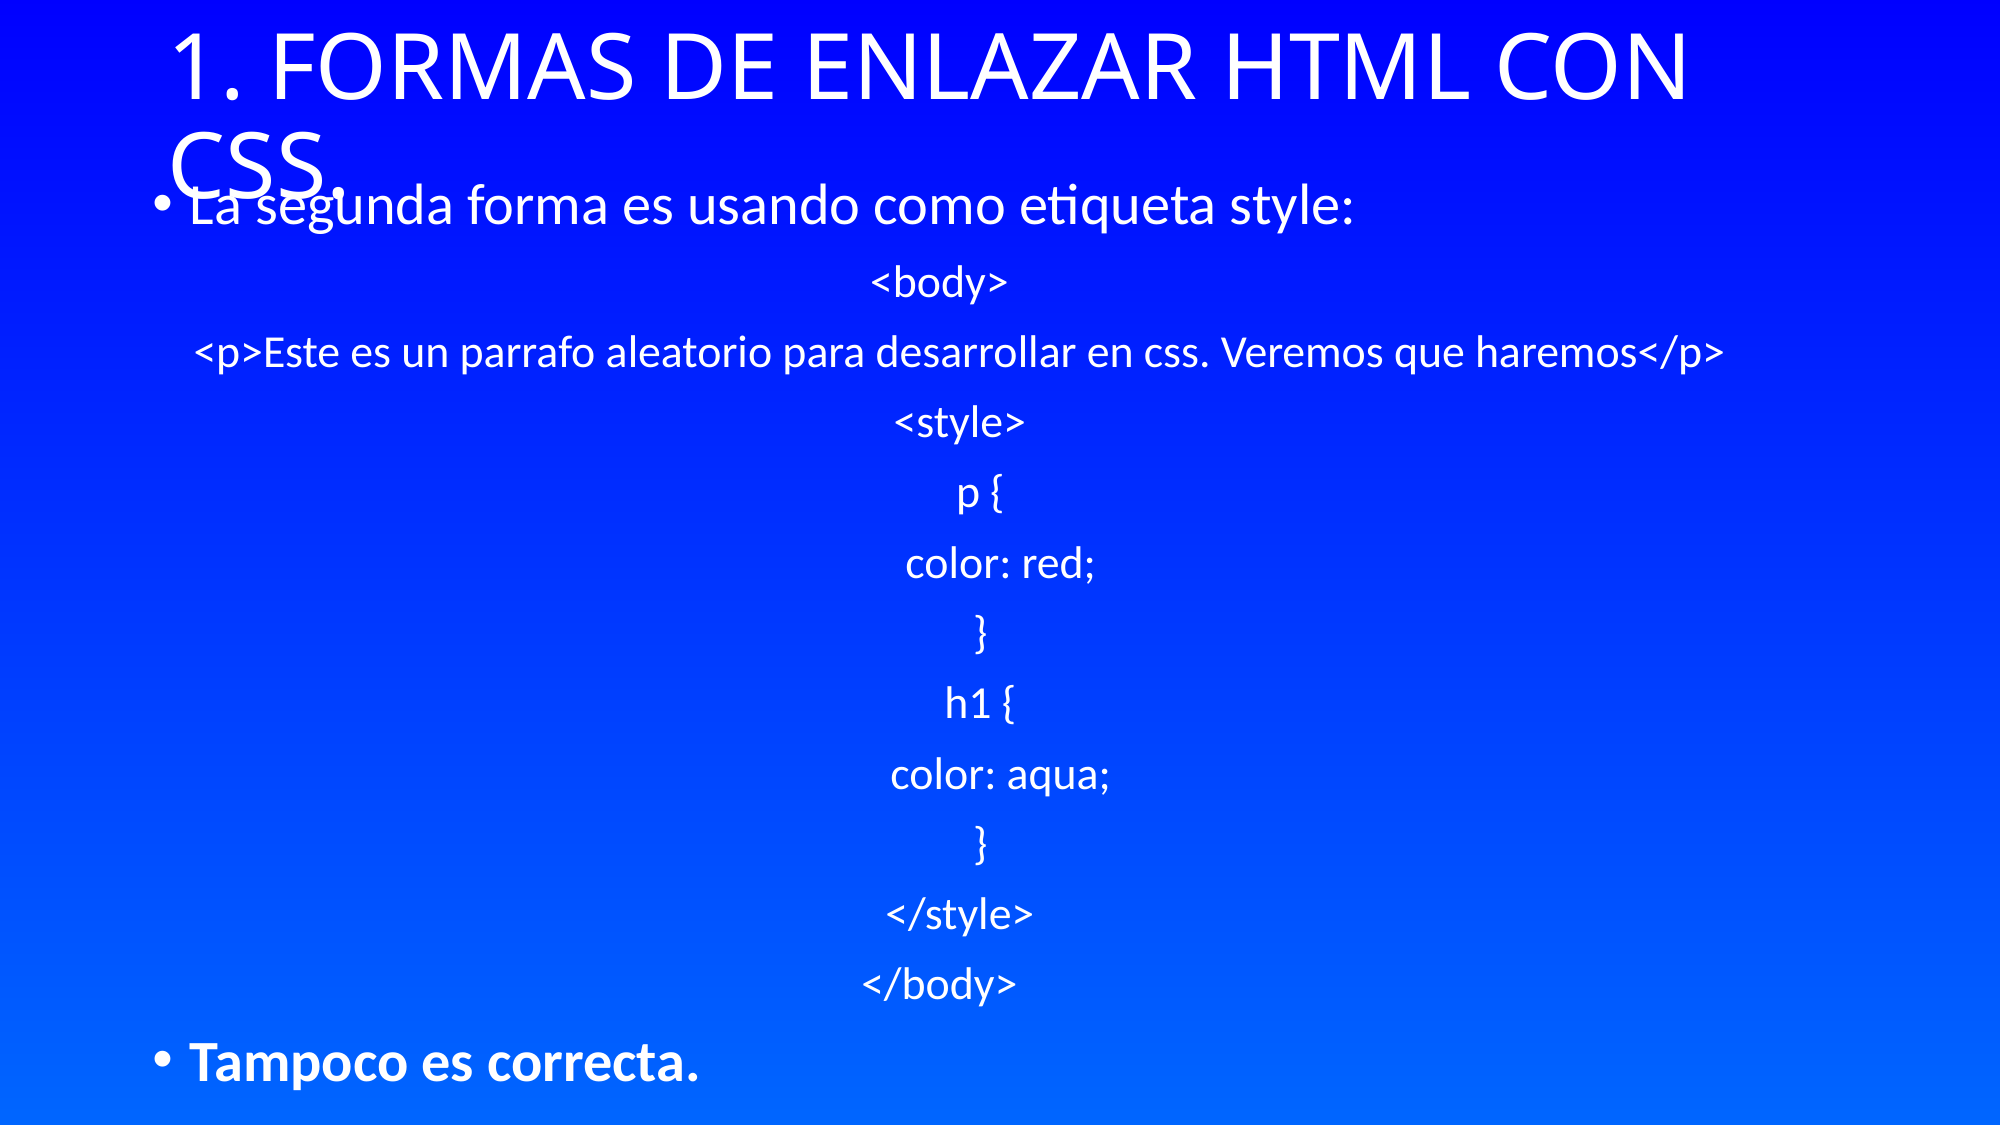

# 1. FORMAS DE ENLAZAR HTML CON CSS.
La segunda forma es usando como etiqueta style:
<body>
 <p>Este es un parrafo aleatorio para desarrollar en css. Veremos que haremos</p>
 <style>
 p {
 color: red;
 }
 h1 {
 color: aqua;
 }
 </style>
</body>
Tampoco es correcta.